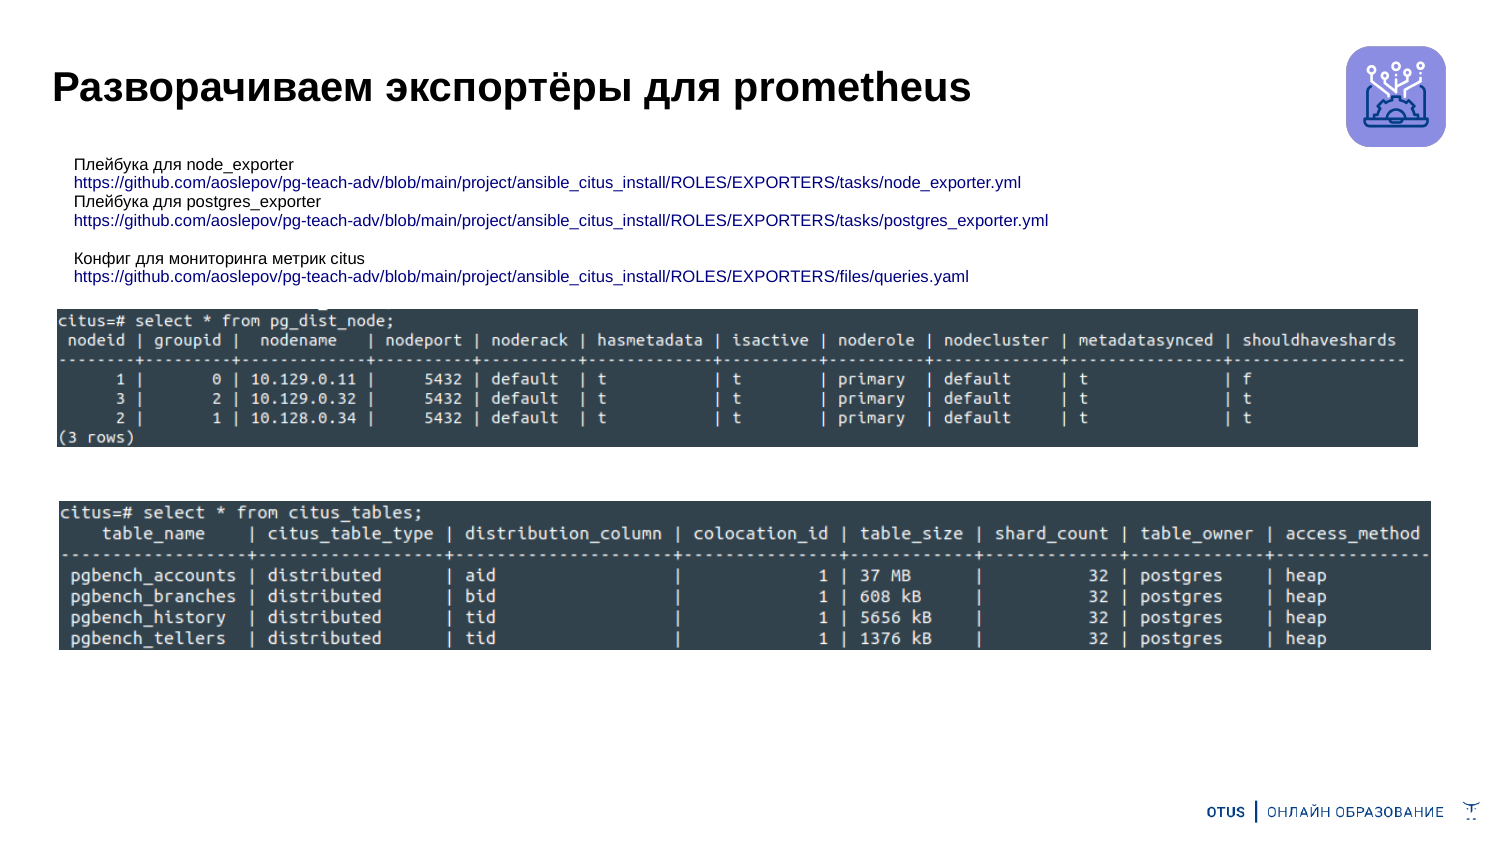

Разворачиваем экспортёры для prometheus
Плейбука для node_exporter
https://github.com/aoslepov/pg-teach-adv/blob/main/project/ansible_citus_install/ROLES/EXPORTERS/tasks/node_exporter.yml
Плейбука для postgres_exporter
https://github.com/aoslepov/pg-teach-adv/blob/main/project/ansible_citus_install/ROLES/EXPORTERS/tasks/postgres_exporter.yml
Конфиг для мониторинга метрик citus
https://github.com/aoslepov/pg-teach-adv/blob/main/project/ansible_citus_install/ROLES/EXPORTERS/files/queries.yaml